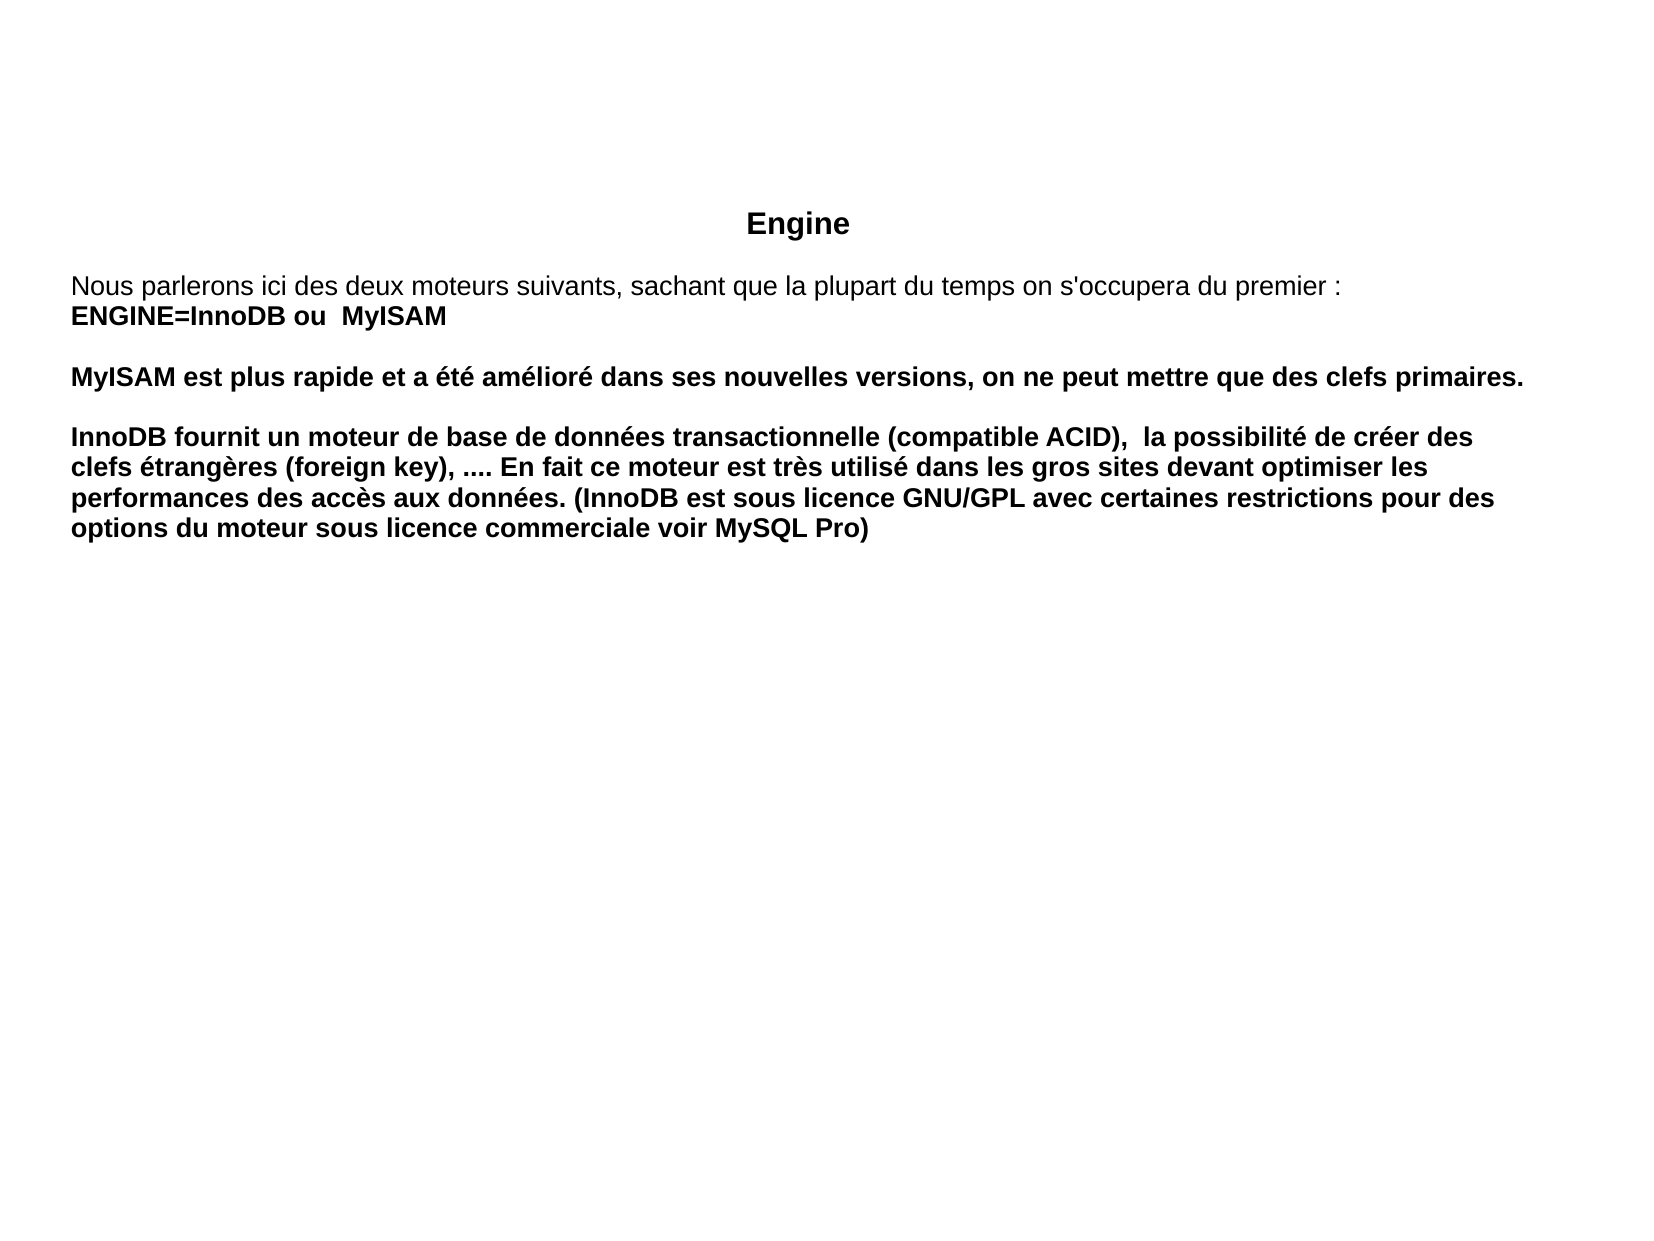

# Engine
Nous parlerons ici des deux moteurs suivants, sachant que la plupart du temps on s'occupera du premier :
ENGINE=InnoDB ou MyISAM
MyISAM est plus rapide et a été amélioré dans ses nouvelles versions, on ne peut mettre que des clefs primaires.
InnoDB fournit un moteur de base de données transactionnelle (compatible ACID), la possibilité de créer des clefs étrangères (foreign key), .... En fait ce moteur est très utilisé dans les gros sites devant optimiser les performances des accès aux données. (InnoDB est sous licence GNU/GPL avec certaines restrictions pour des options du moteur sous licence commerciale voir MySQL Pro)